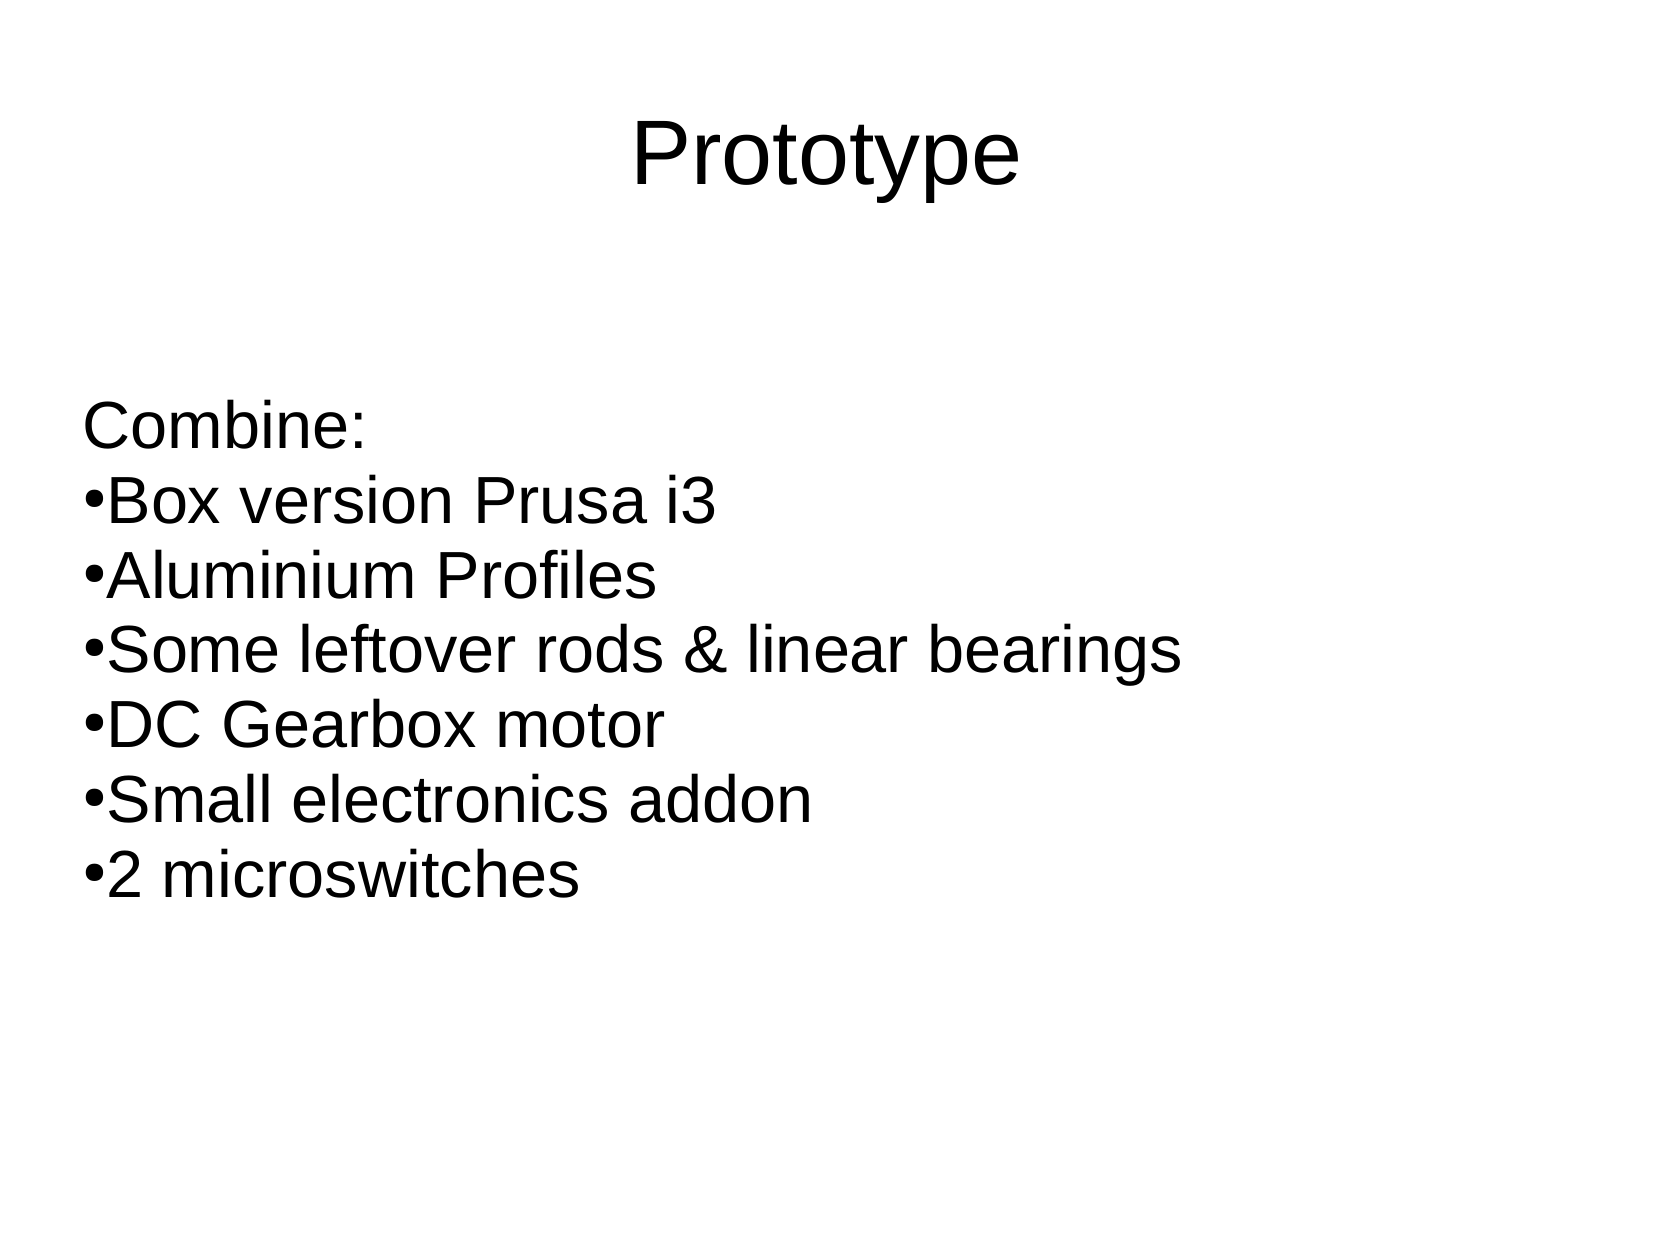

# Prototype
Combine:
Box version Prusa i3
Aluminium Profiles
Some leftover rods & linear bearings
DC Gearbox motor
Small electronics addon
2 microswitches